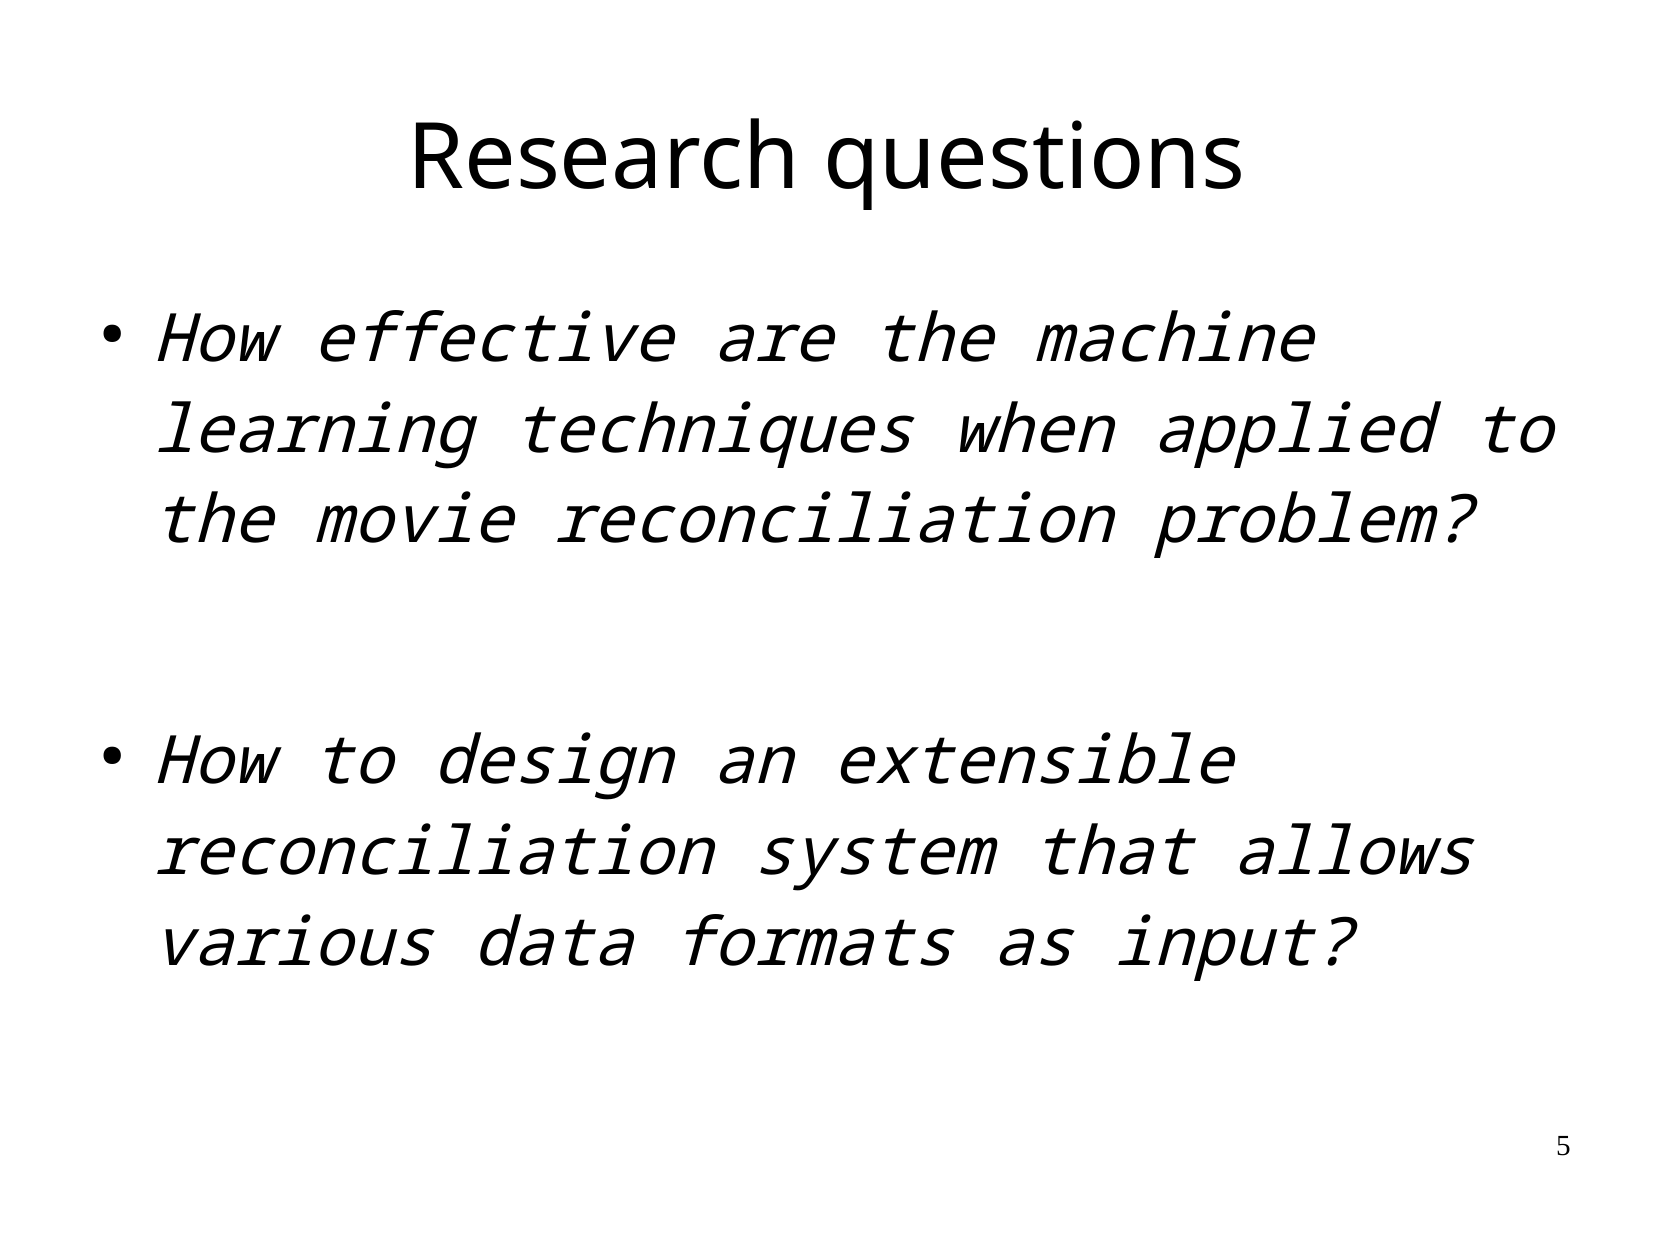

# Research questions
How effective are the machine learning techniques when applied to the movie reconciliation problem?
How to design an extensible reconciliation system that allows various data formats as input?
5